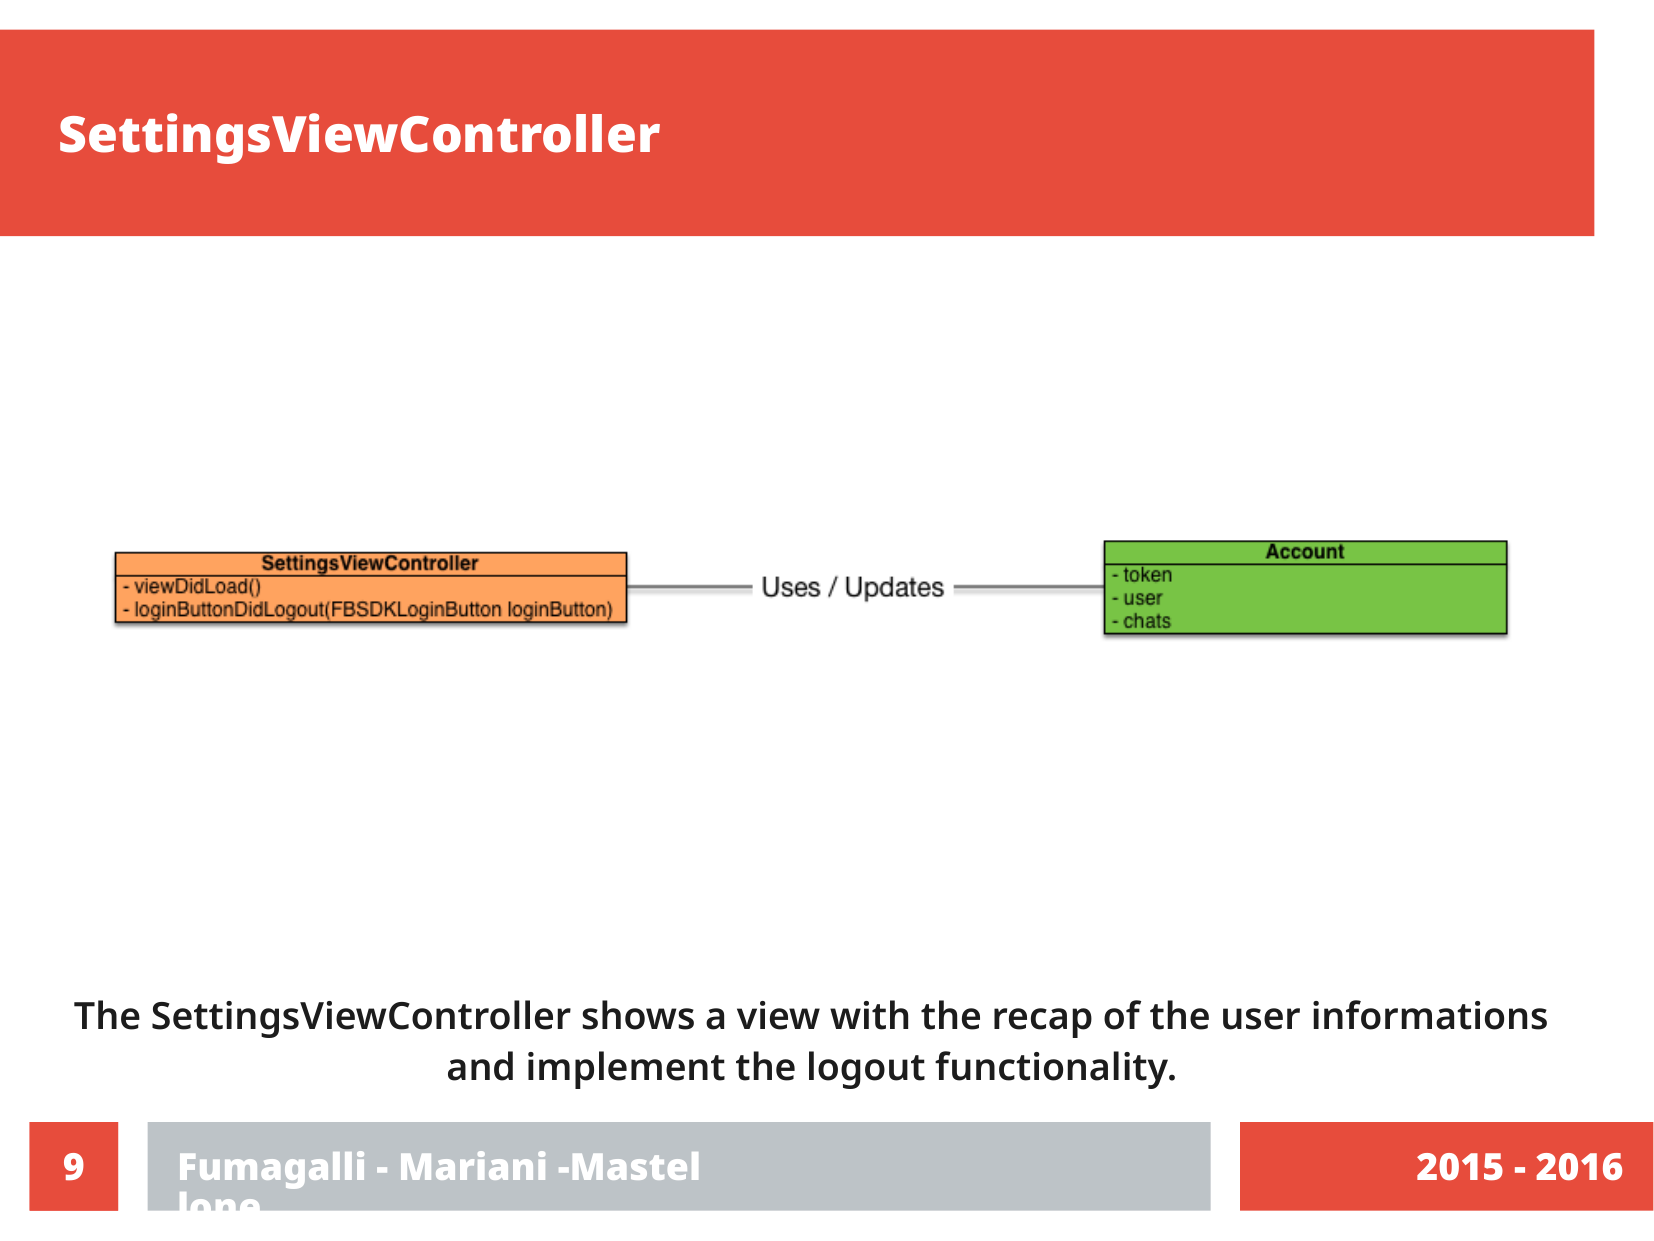

# SettingsViewController
The SettingsViewController shows a view with the recap of the user informations and implement the logout functionality.
9
Fumagalli - Mariani -Mastellone
2015 - 2016